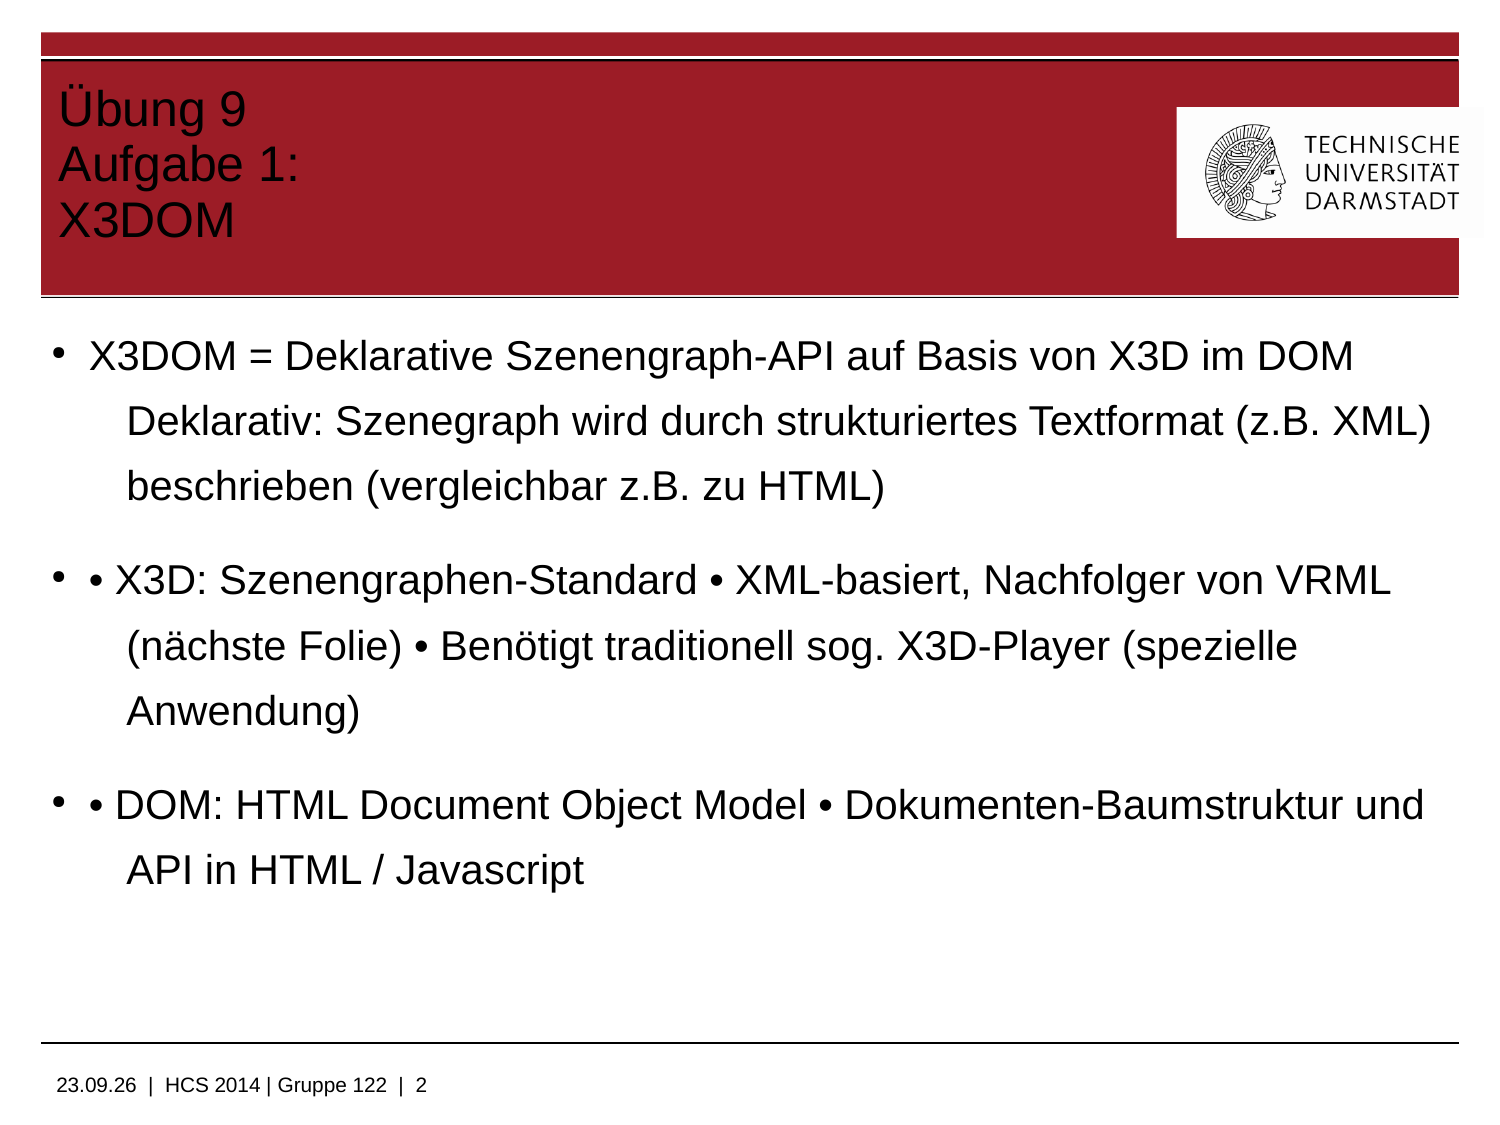

# Übung 9 Aufgabe 1: X3DOM
X3DOM = Deklarative Szenengraph-API auf Basis von X3D im DOM Deklarativ: Szenegraph wird durch strukturiertes Textformat (z.B. XML) beschrieben (vergleichbar z.B. zu HTML)
• X3D: Szenengraphen-Standard • XML-basiert, Nachfolger von VRML (nächste Folie) • Benötigt traditionell sog. X3D-Player (spezielle Anwendung)
• DOM: HTML Document Object Model • Dokumenten-Baumstruktur und API in HTML / Javascript